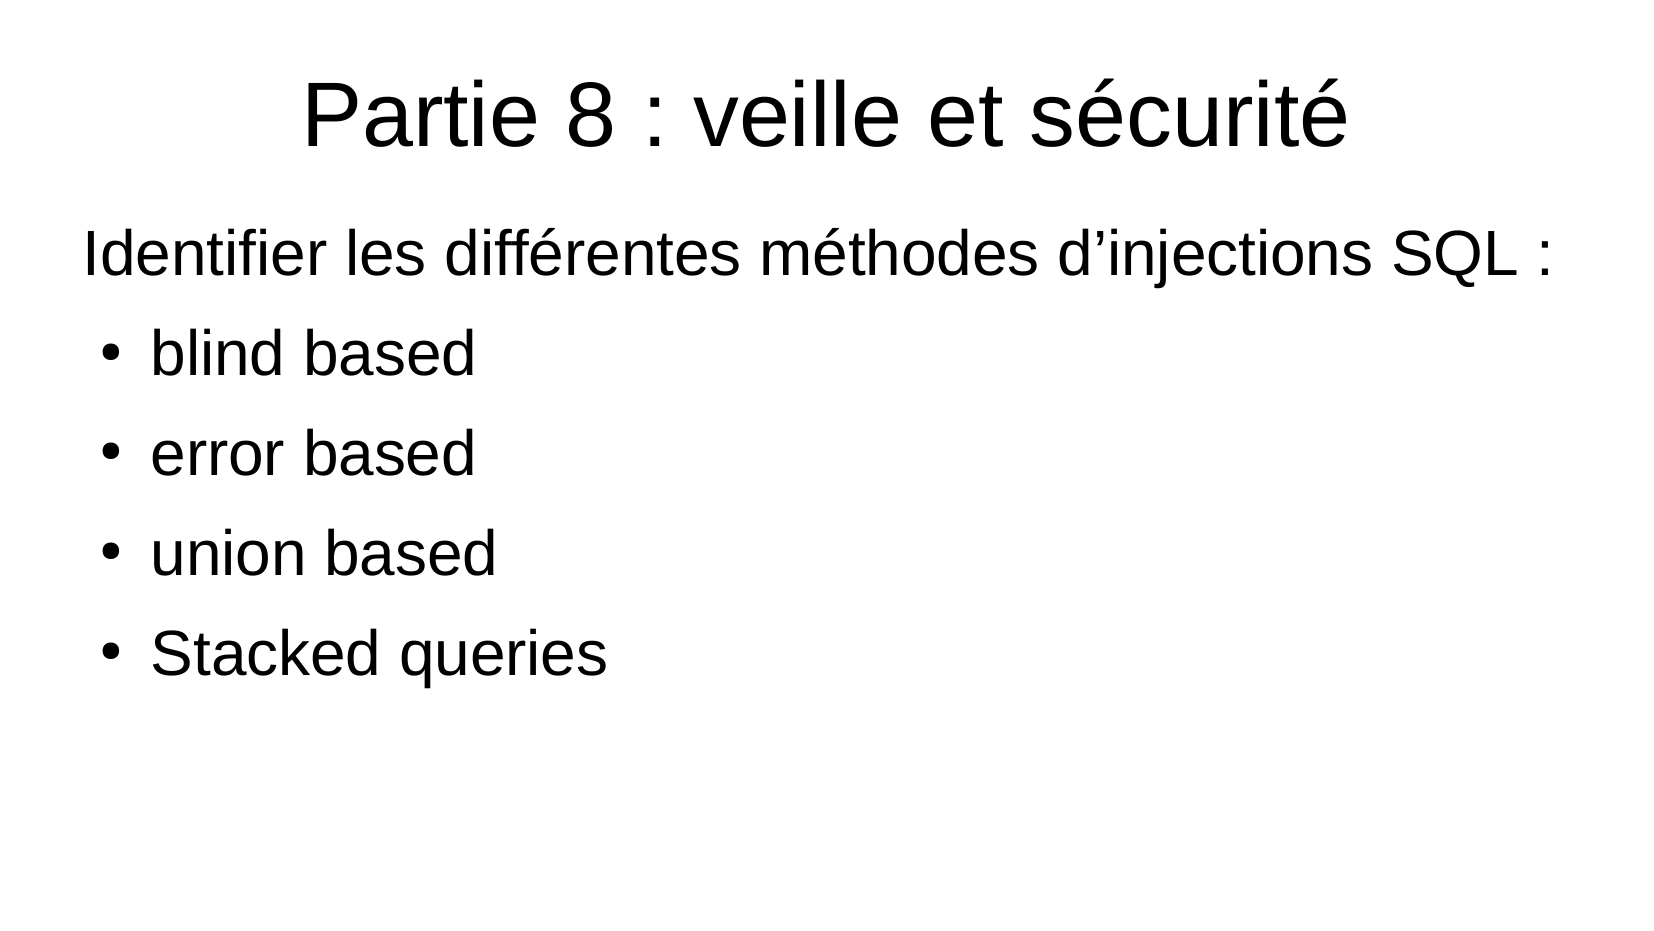

# Partie 8 : veille et sécurité
Identifier les différentes méthodes d’injections SQL :
blind based
error based
union based
Stacked queries